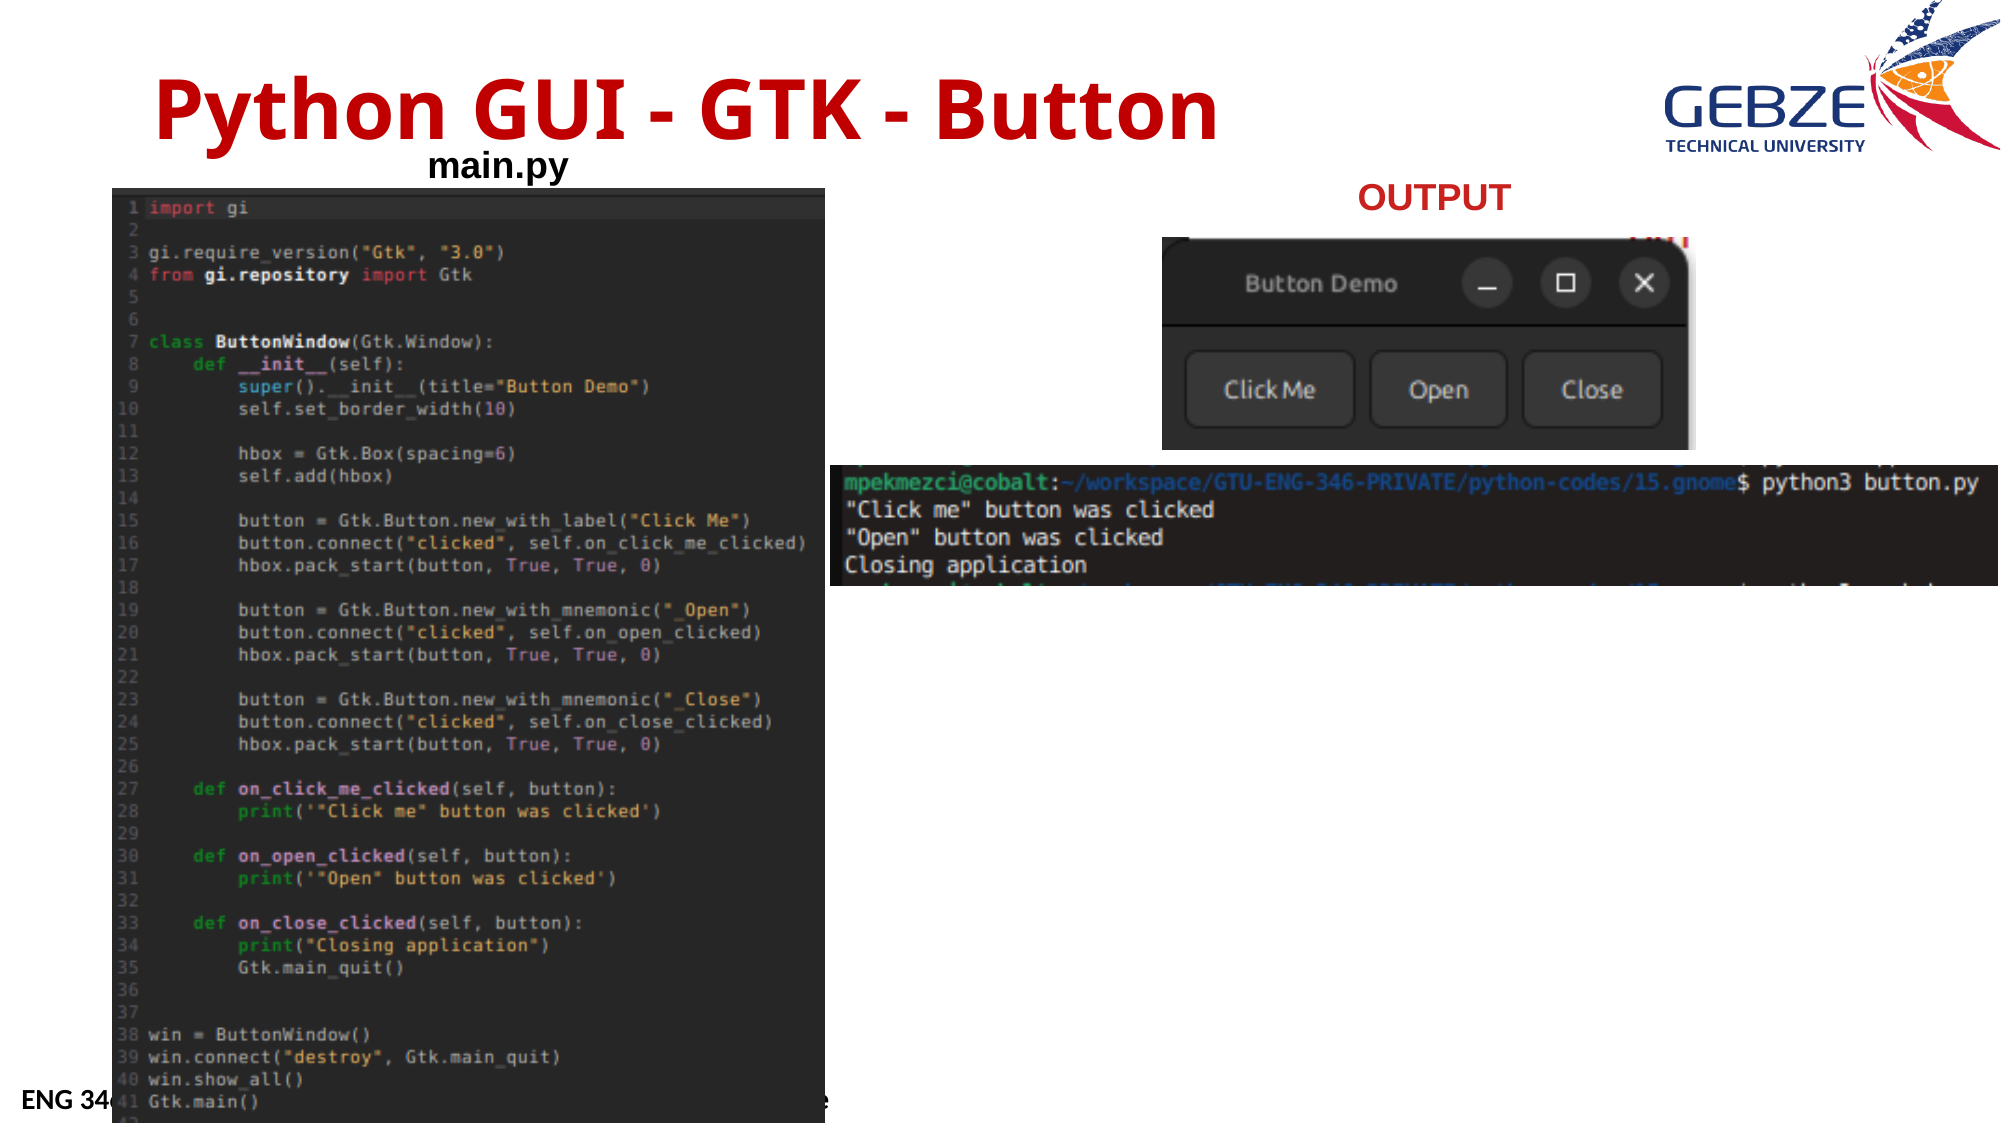

# Python GUI - GTK - Button
main.py
OUTPUT